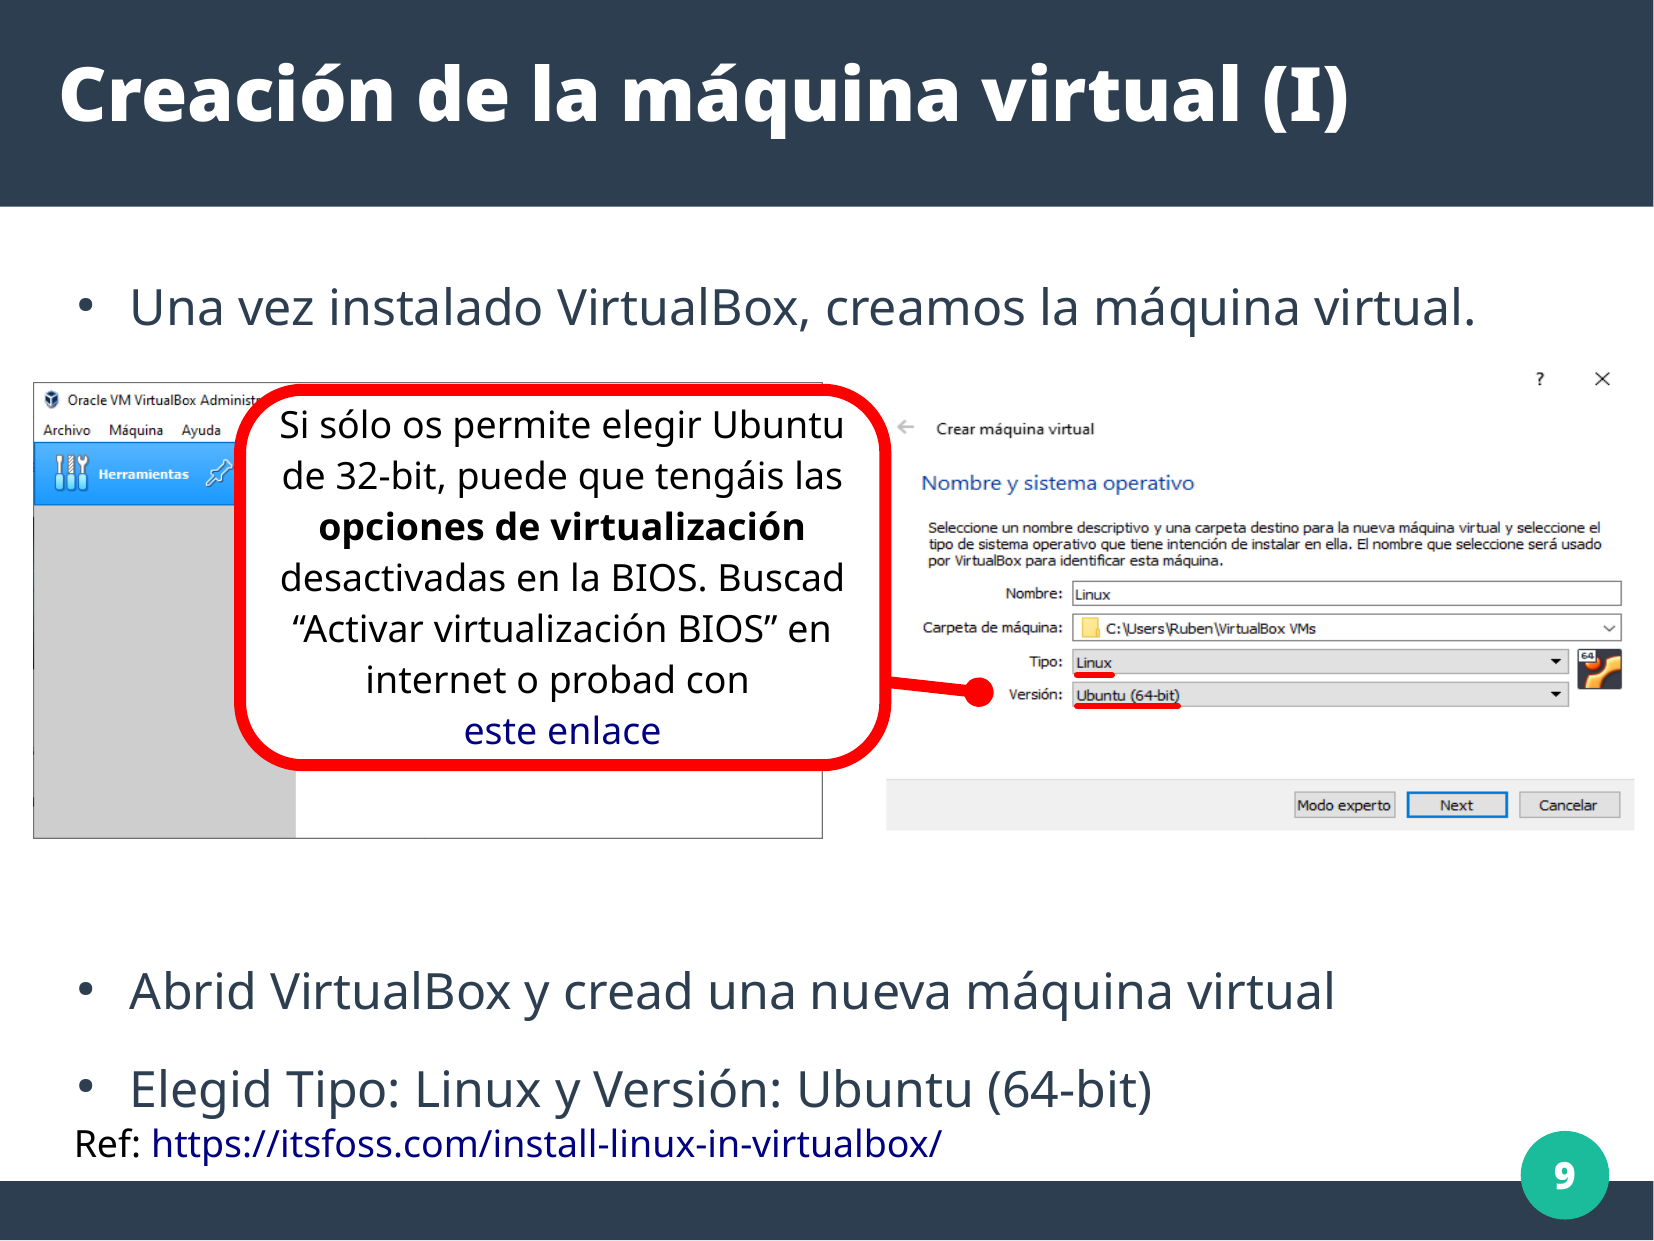

# Creación de la máquina virtual (I)
Una vez instalado VirtualBox, creamos la máquina virtual.
Abrid VirtualBox y cread una nueva máquina virtual
Elegid Tipo: Linux y Versión: Ubuntu (64-bit)
Si sólo os permite elegir Ubuntu de 32-bit, puede que tengáis las opciones de virtualización desactivadas en la BIOS. Buscad “Activar virtualización BIOS” en internet o probad con este enlace
Ref: https://itsfoss.com/install-linux-in-virtualbox/
9